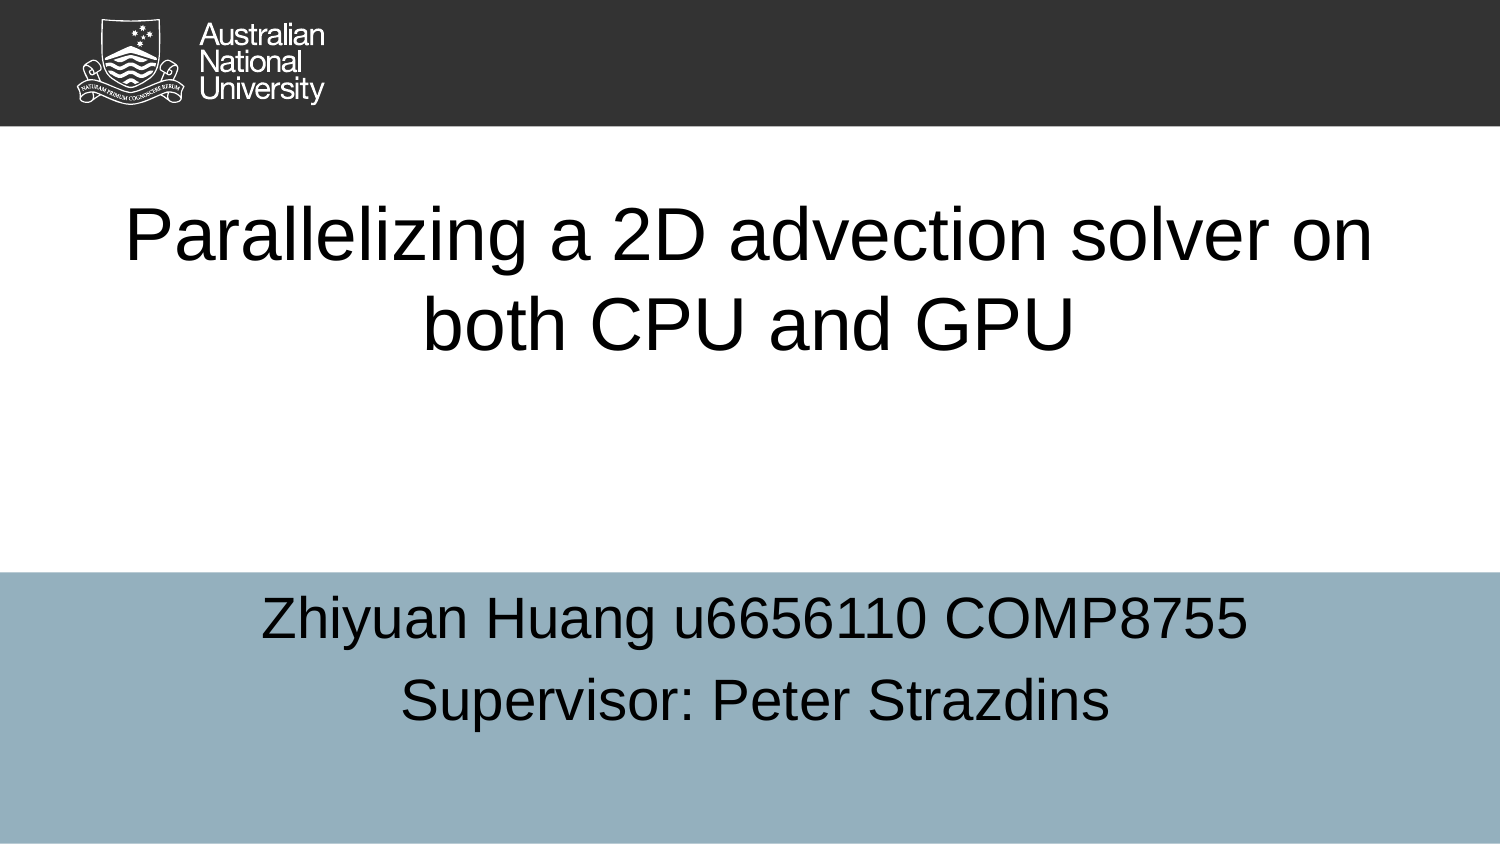

# Parallelizing a 2D advection solver on both CPU and GPU
Zhiyuan Huang u6656110 COMP8755
Supervisor: Peter Strazdins